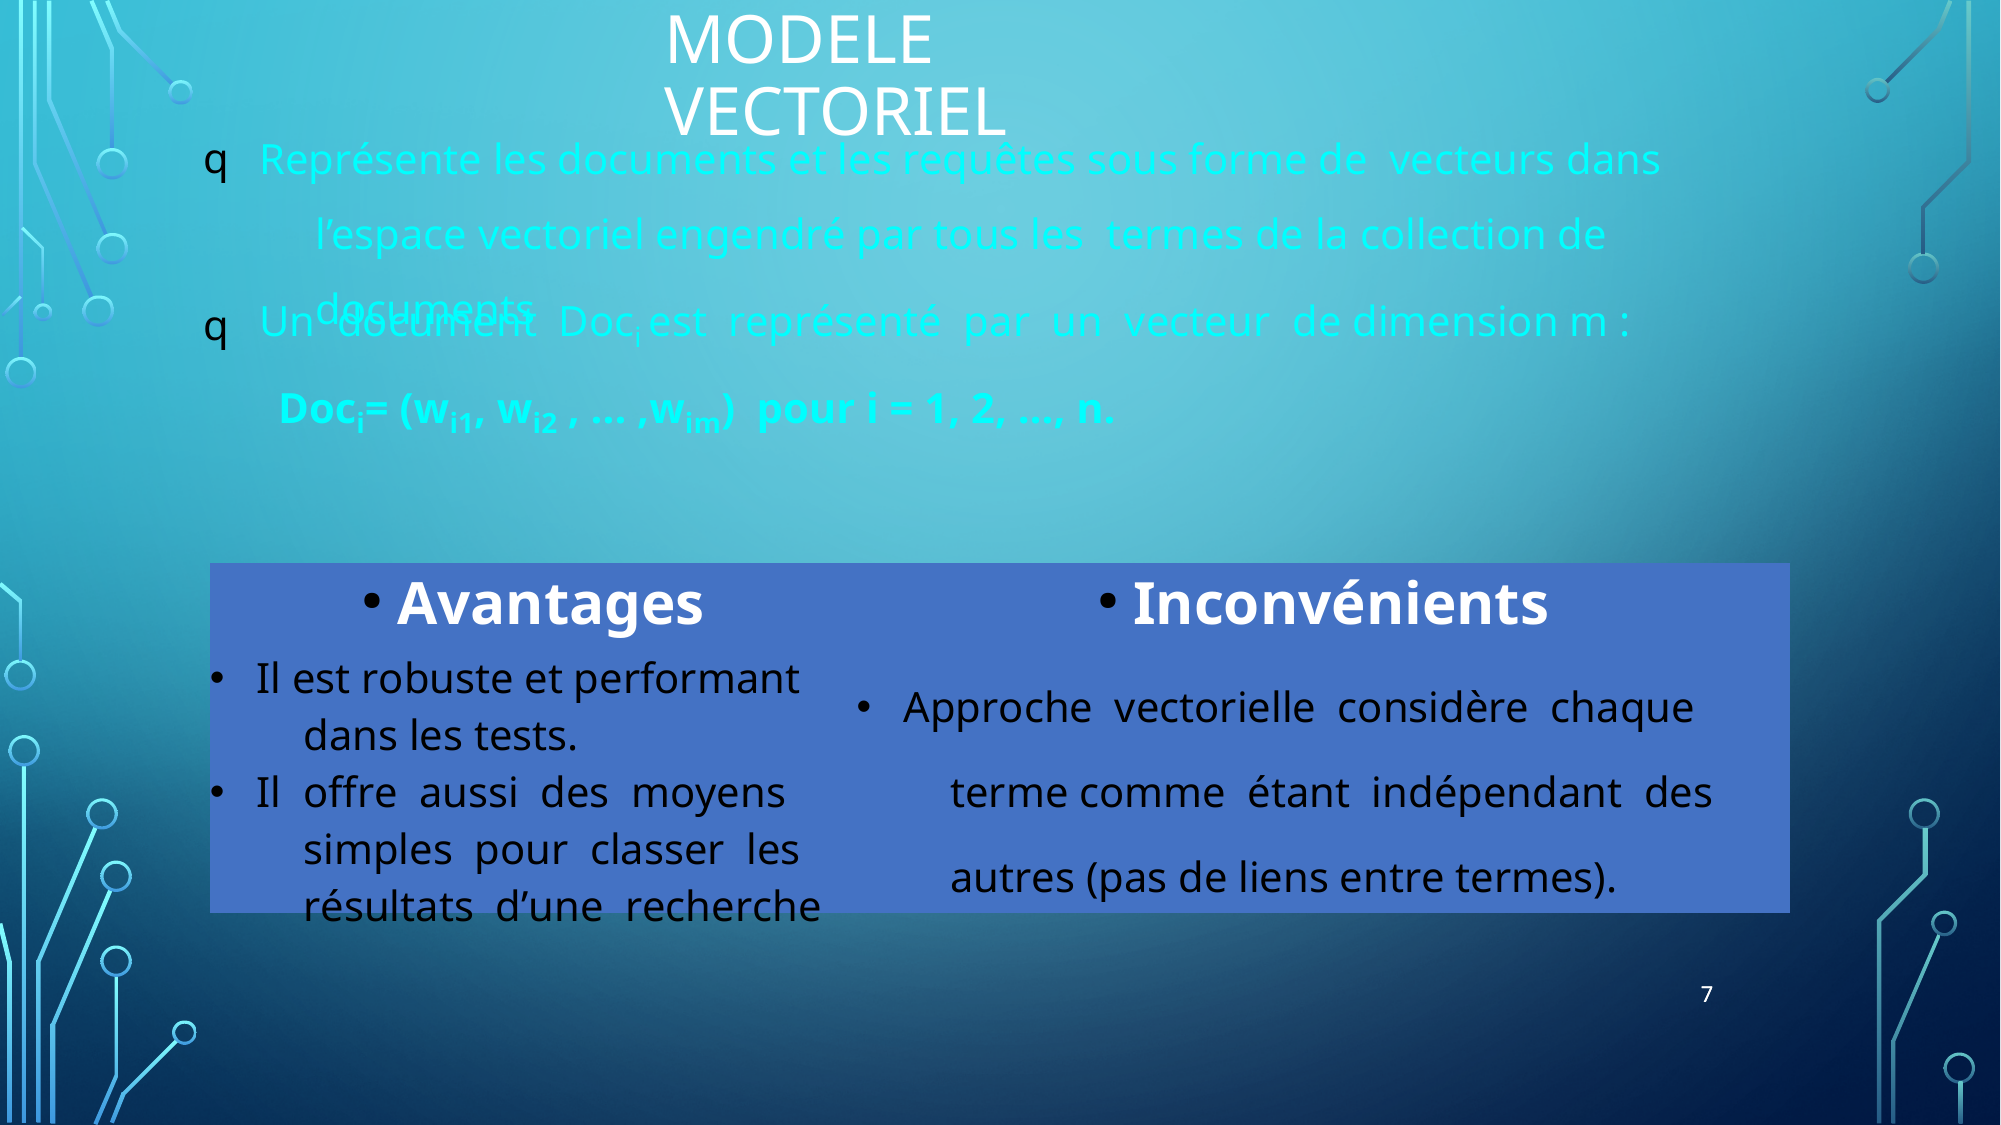

MODELE VECTORIEL
Représente les documents et les requêtes sous forme de vecteurs dans l’espace vectoriel engendré par tous les termes de la collection de documents
Un document Doci est représenté par un vecteur de dimension m :
	Doci= (wi1, wi2 , ... ,wim) pour i = 1, 2, …, n.
| Avantages | Inconvénients |
| --- | --- |
| Il est robuste et performant dans les tests. Il offre aussi des moyens simples pour classer les résultats d’une recherche | Approche vectorielle considère chaque terme comme étant indépendant des autres (pas de liens entre termes). |